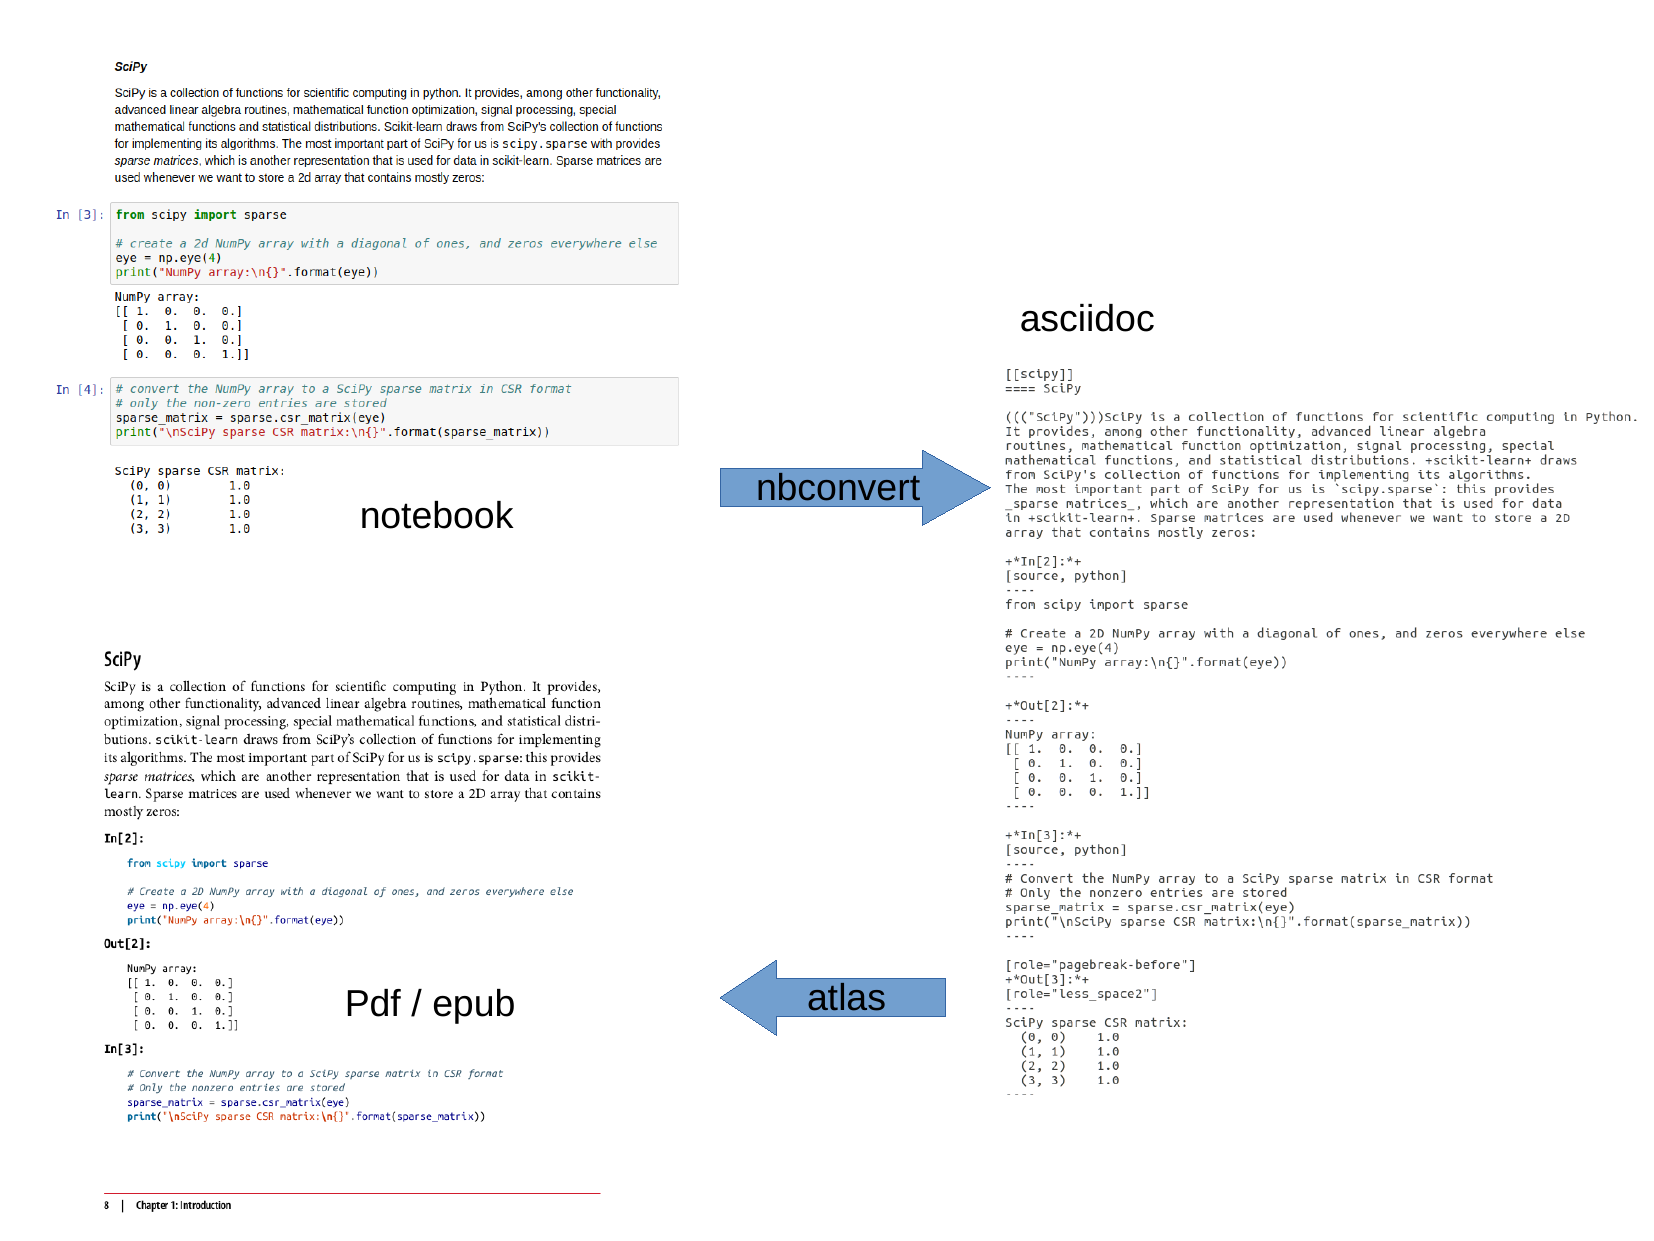

#
asciidoc
nbconvert
notebook
atlas
Pdf / epub